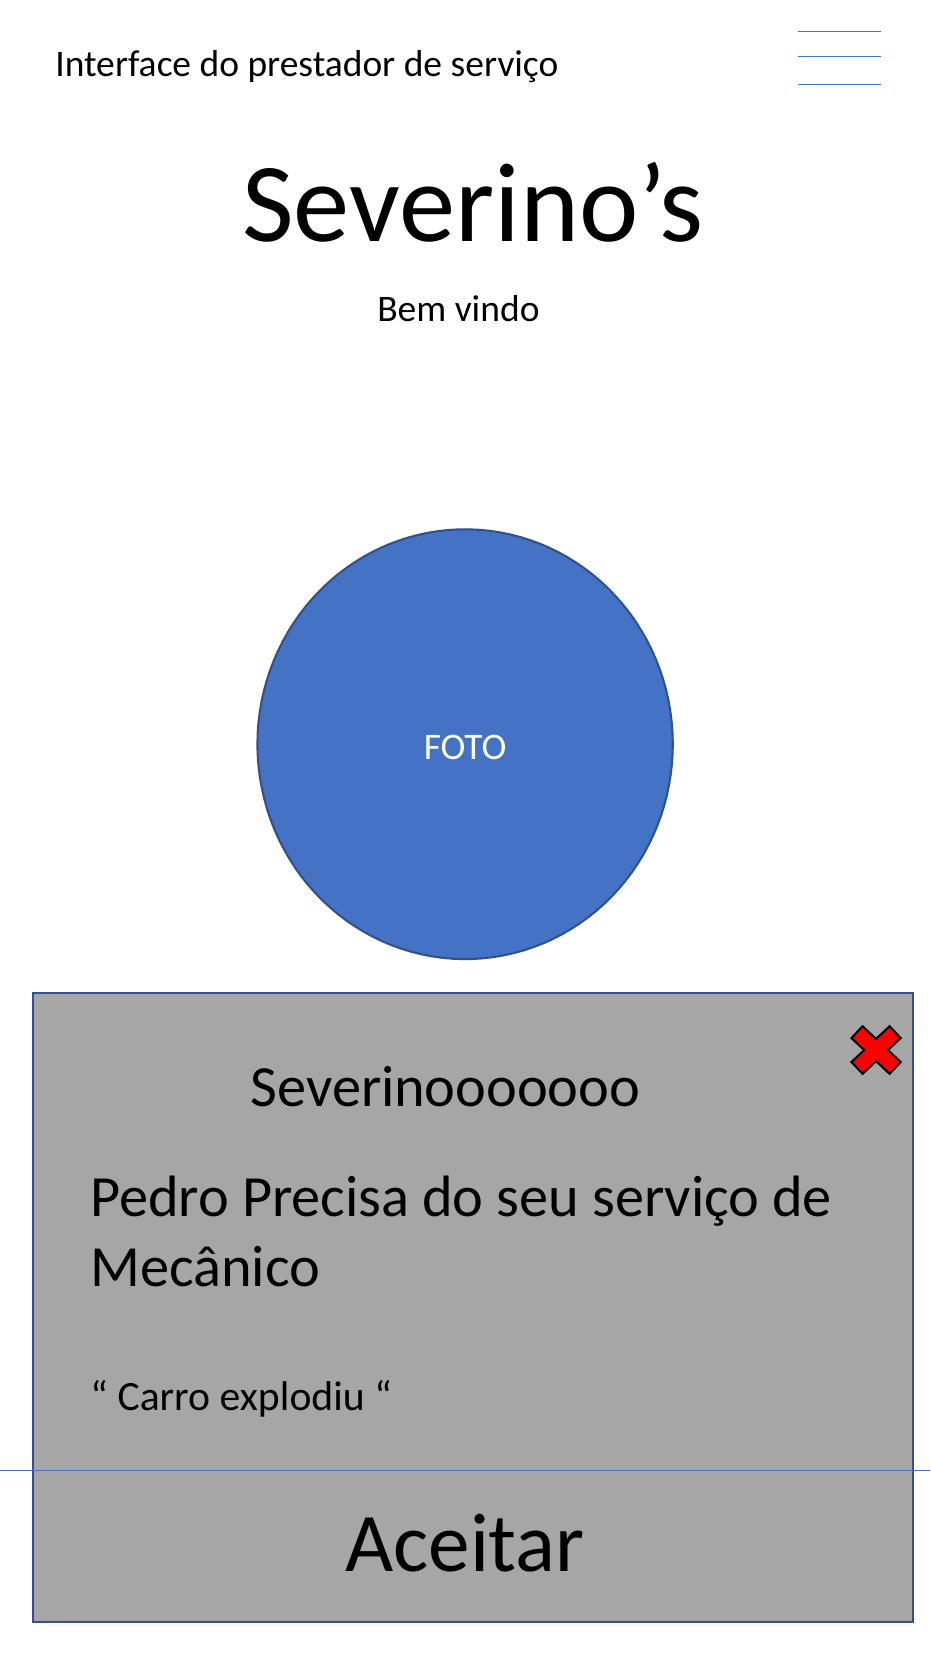

Interface do prestador de serviço
Severino’s
Bem vindo
FOTO
Severinooooooo
Pedro Precisa do seu serviço de Mecânico
“ Carro explodiu “
Aceitar